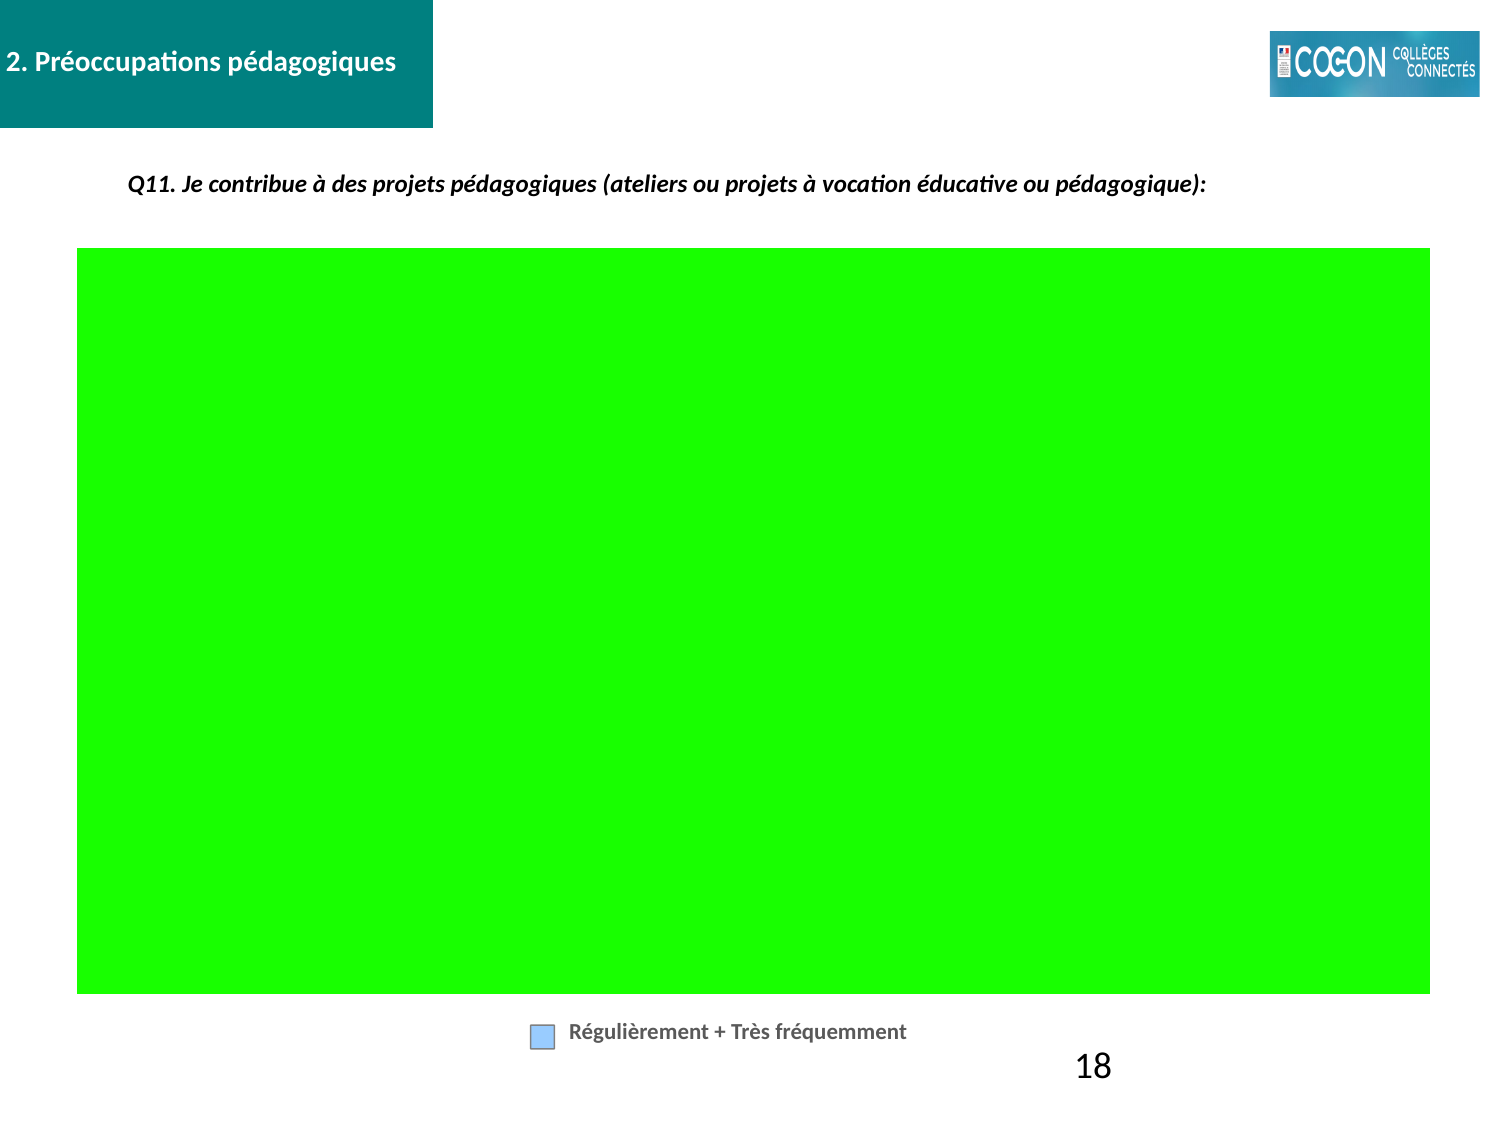

2. Préoccupations pédagogiques
Q11. Je contribue à des projets pédagogiques (ateliers ou projets à vocation éducative ou pédagogique):
Régulièrement + Très fréquemment